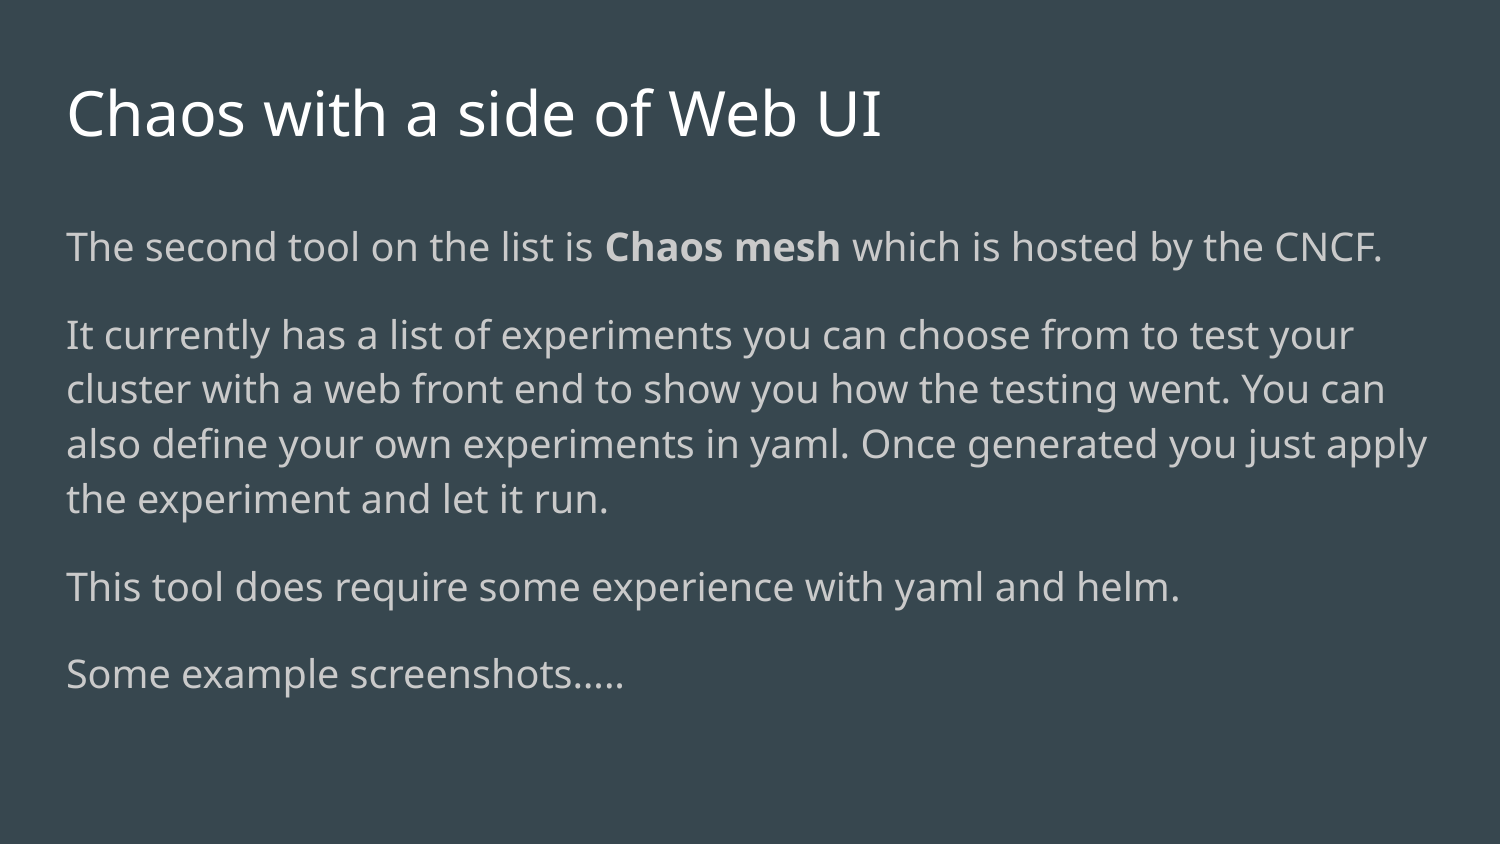

# Chaos with a side of Web UI
The second tool on the list is Chaos mesh which is hosted by the CNCF.
It currently has a list of experiments you can choose from to test your cluster with a web front end to show you how the testing went. You can also define your own experiments in yaml. Once generated you just apply the experiment and let it run.
This tool does require some experience with yaml and helm.
Some example screenshots…..